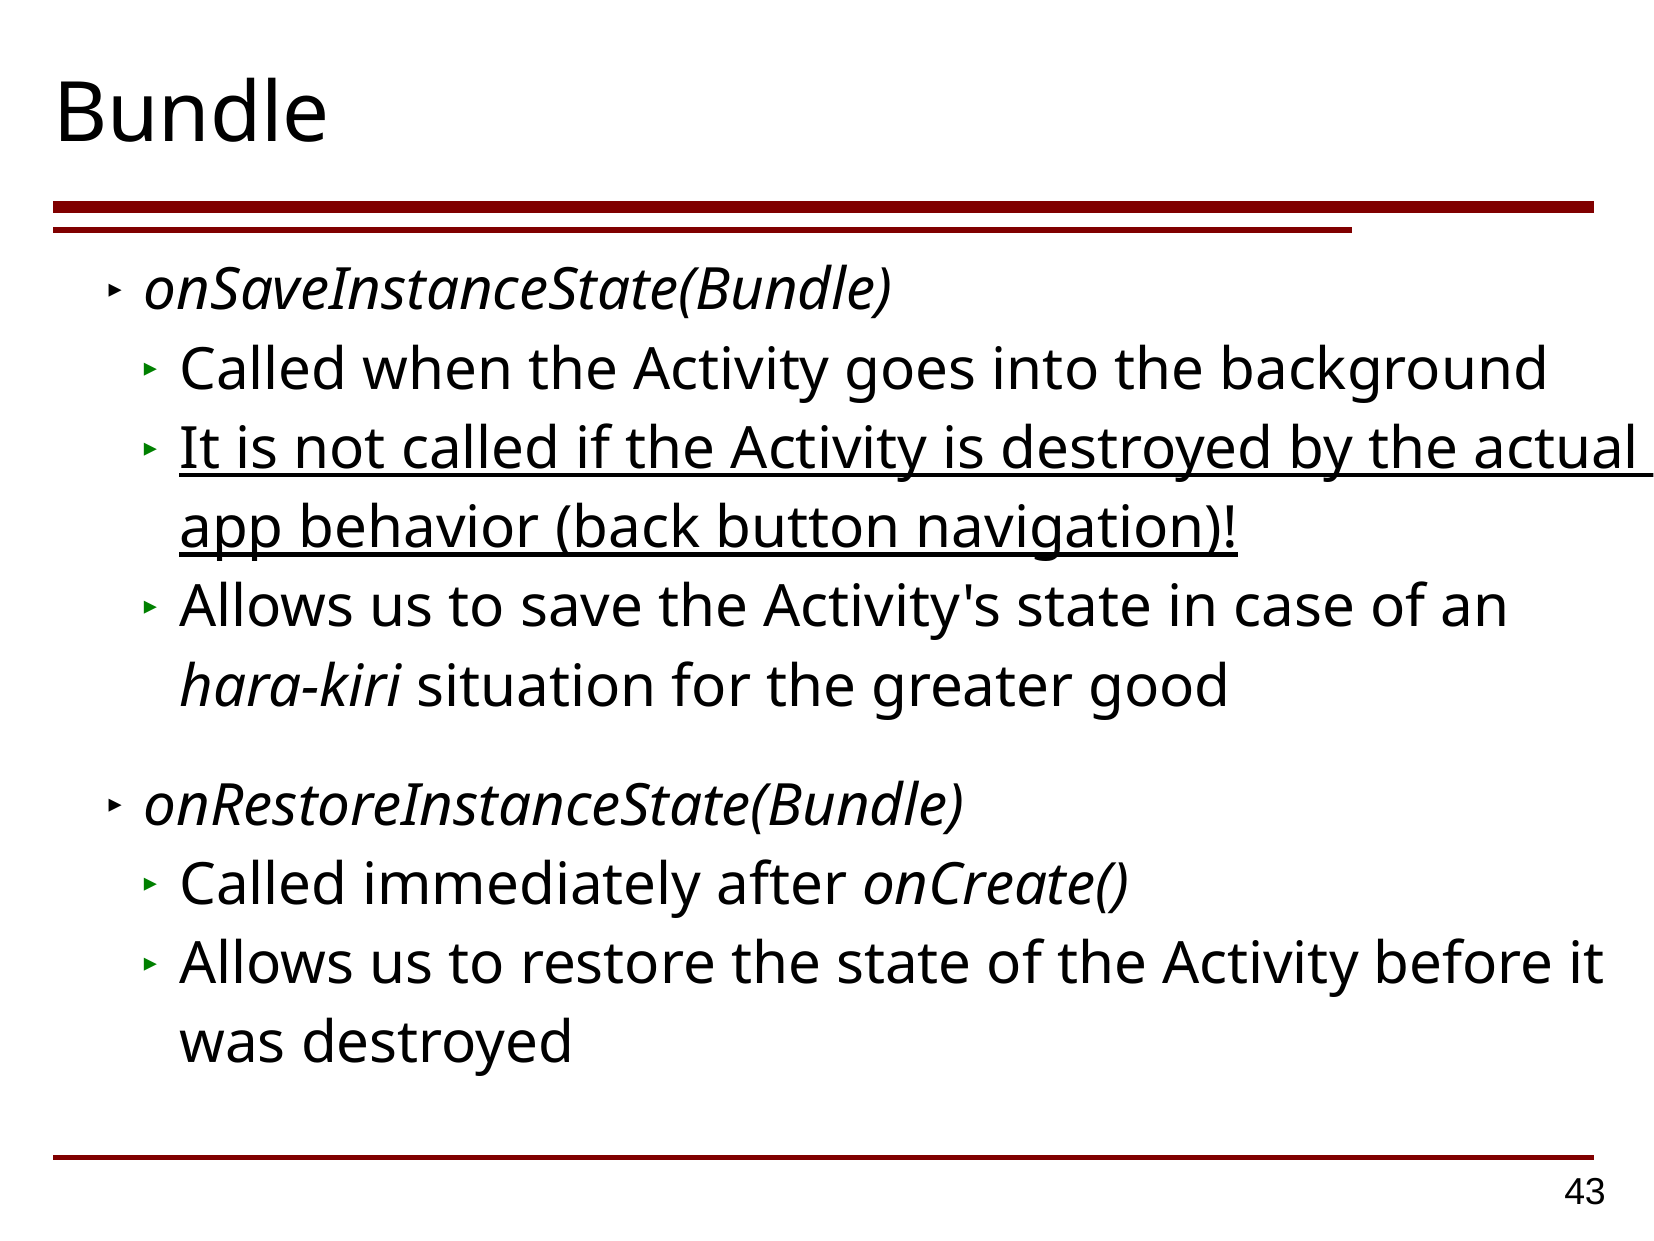

# Bundle
onSaveInstanceState(Bundle)
Called when the Activity goes into the background
It is not called if the Activity is destroyed by the actual
app behavior (back button navigation)!
Allows us to save the Activity's state in case of an
hara-kiri situation for the greater good
onRestoreInstanceState(Bundle)
Called immediately after onCreate()
Allows us to restore the state of the Activity before it
was destroyed